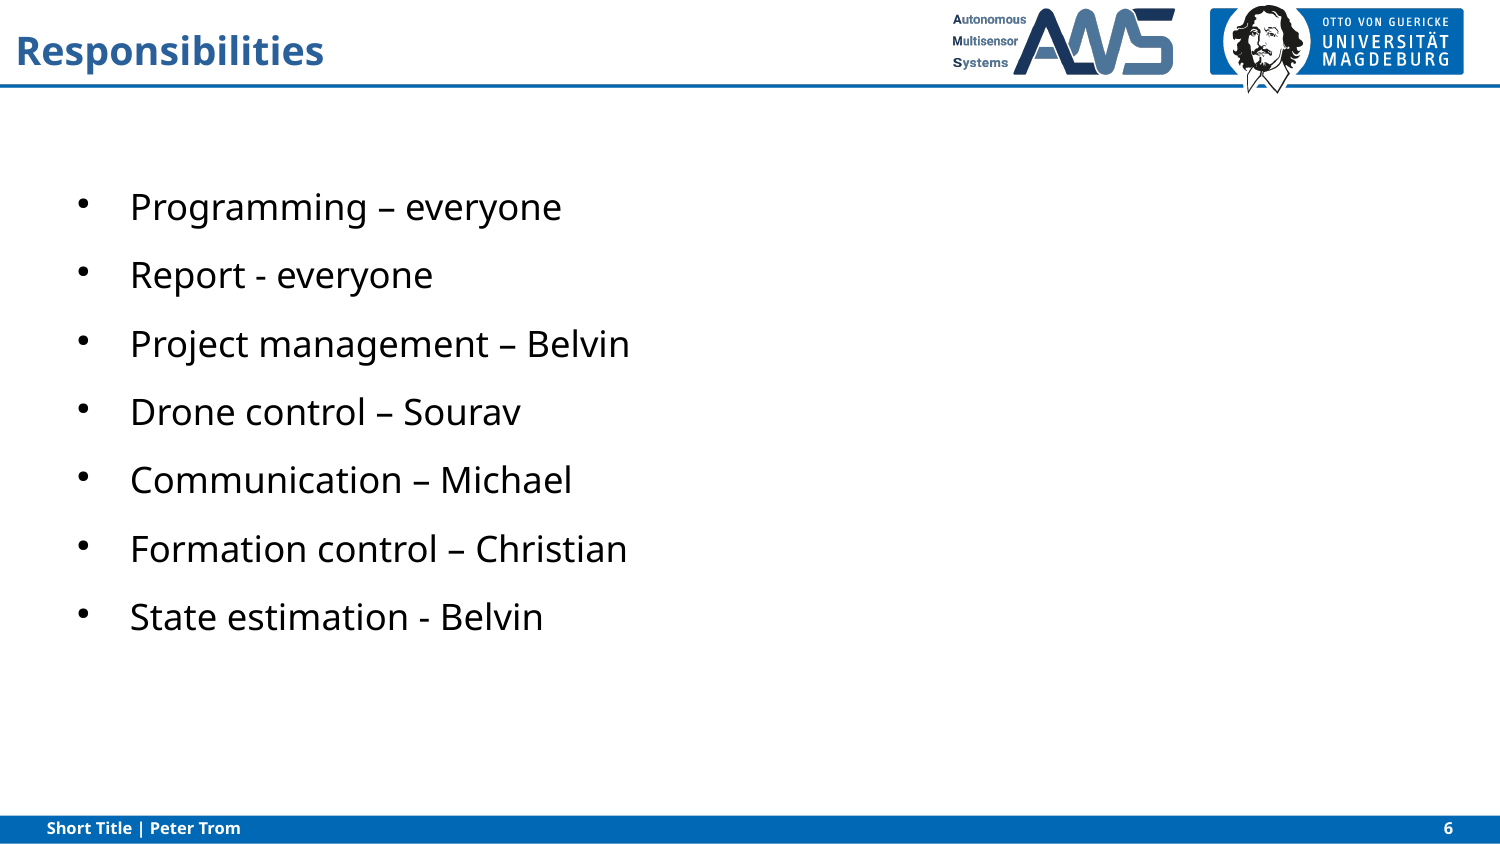

# Responsibilities
Programming – everyone
Report - everyone
Project management – Belvin
Drone control – Sourav
Communication – Michael
Formation control – Christian
State estimation - Belvin
Short Title | Peter Trom
6